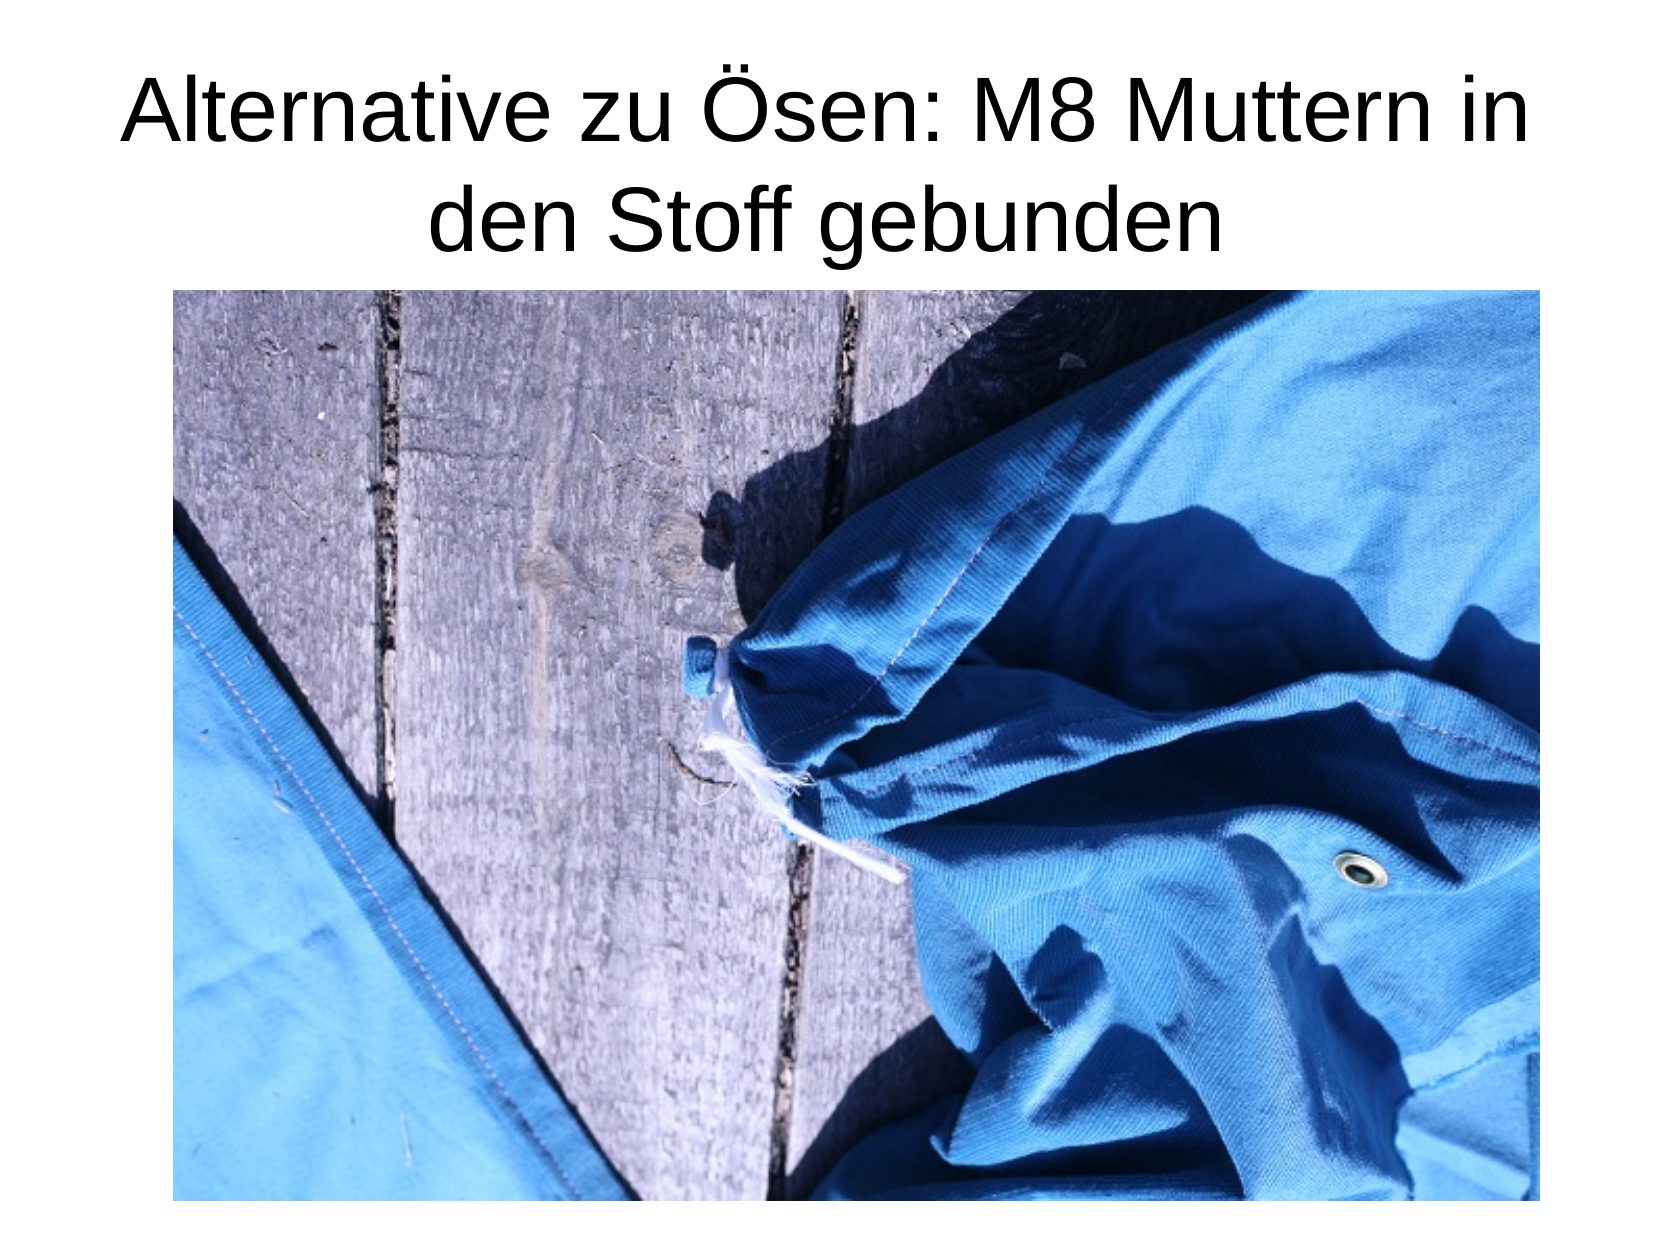

# Alternative zu Ösen: M8 Muttern in den Stoff gebunden